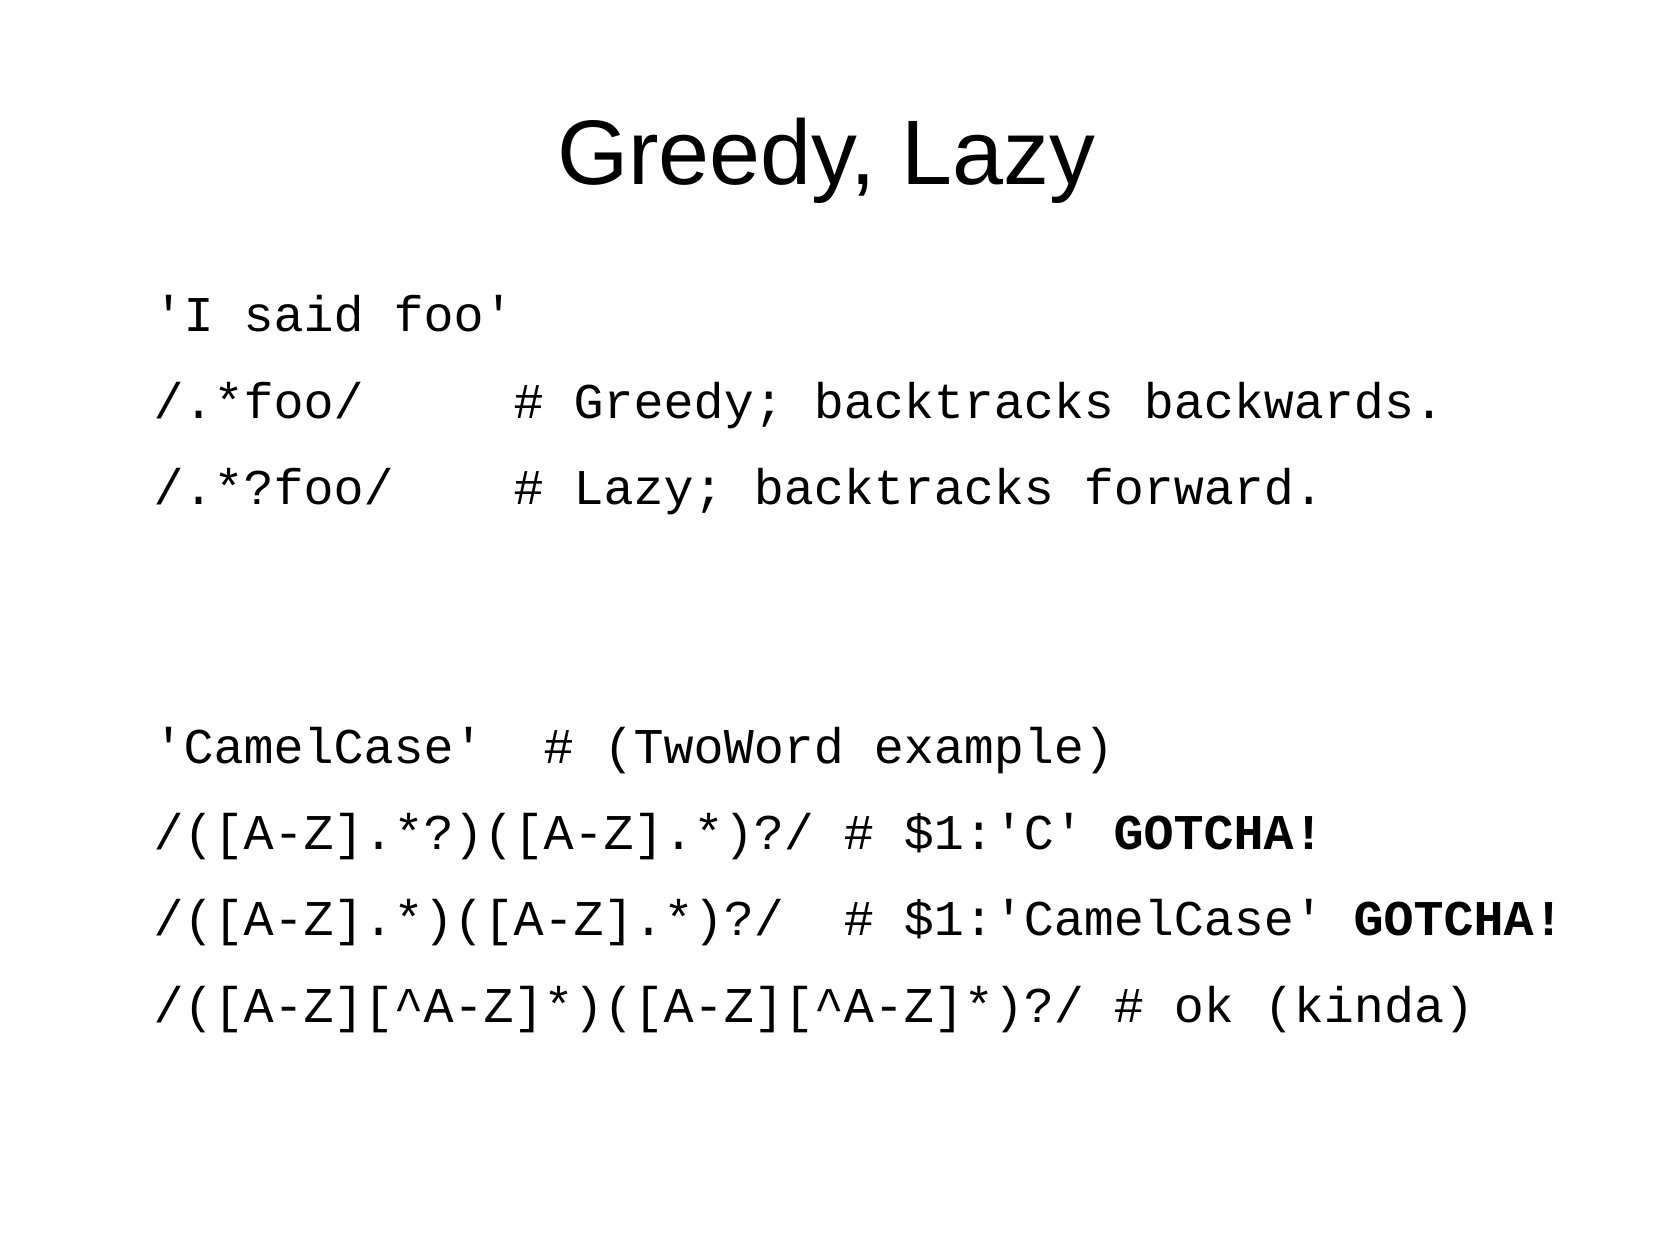

# Greedy, Lazy
'I said foo'
/.*foo/ # Greedy; backtracks backwards.
/.*?foo/ # Lazy; backtracks forward.
'CamelCase' # (TwoWord example)
/([A-Z].*?)([A-Z].*)?/ # $1:'C' GOTCHA!
/([A-Z].*)([A-Z].*)?/ # $1:'CamelCase' GOTCHA!
/([A-Z][^A-Z]*)([A-Z][^A-Z]*)?/ # ok (kinda)